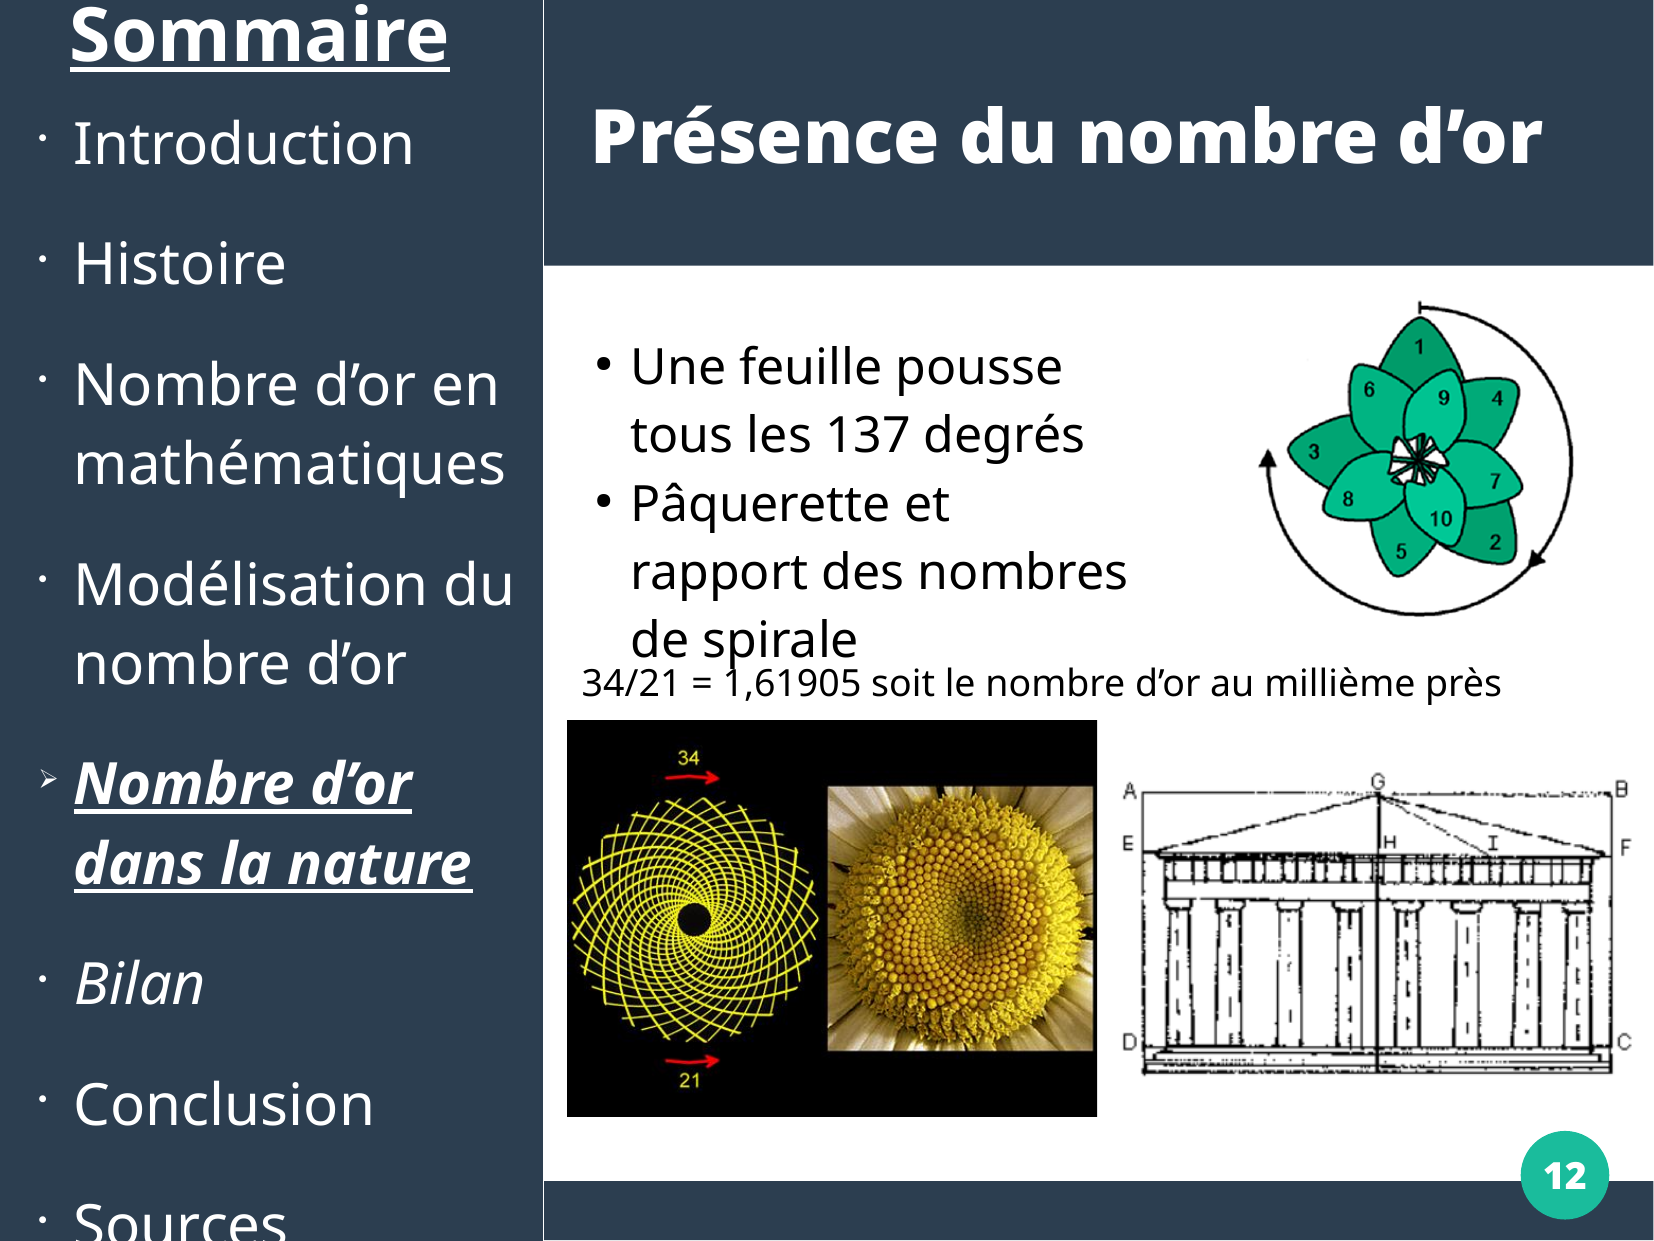

Sommaire
# Présence du nombre d’or
Introduction
Histoire
Nombre d’or en mathématiques
Modélisation du nombre d’or
Nombre d’or dans la nature
Bilan
Conclusion
Sources
Une feuille pousse tous les 137 degrés
Pâquerette et rapport des nombres de spirale
34/21 = 1,61905 soit le nombre d’or au millième près
12